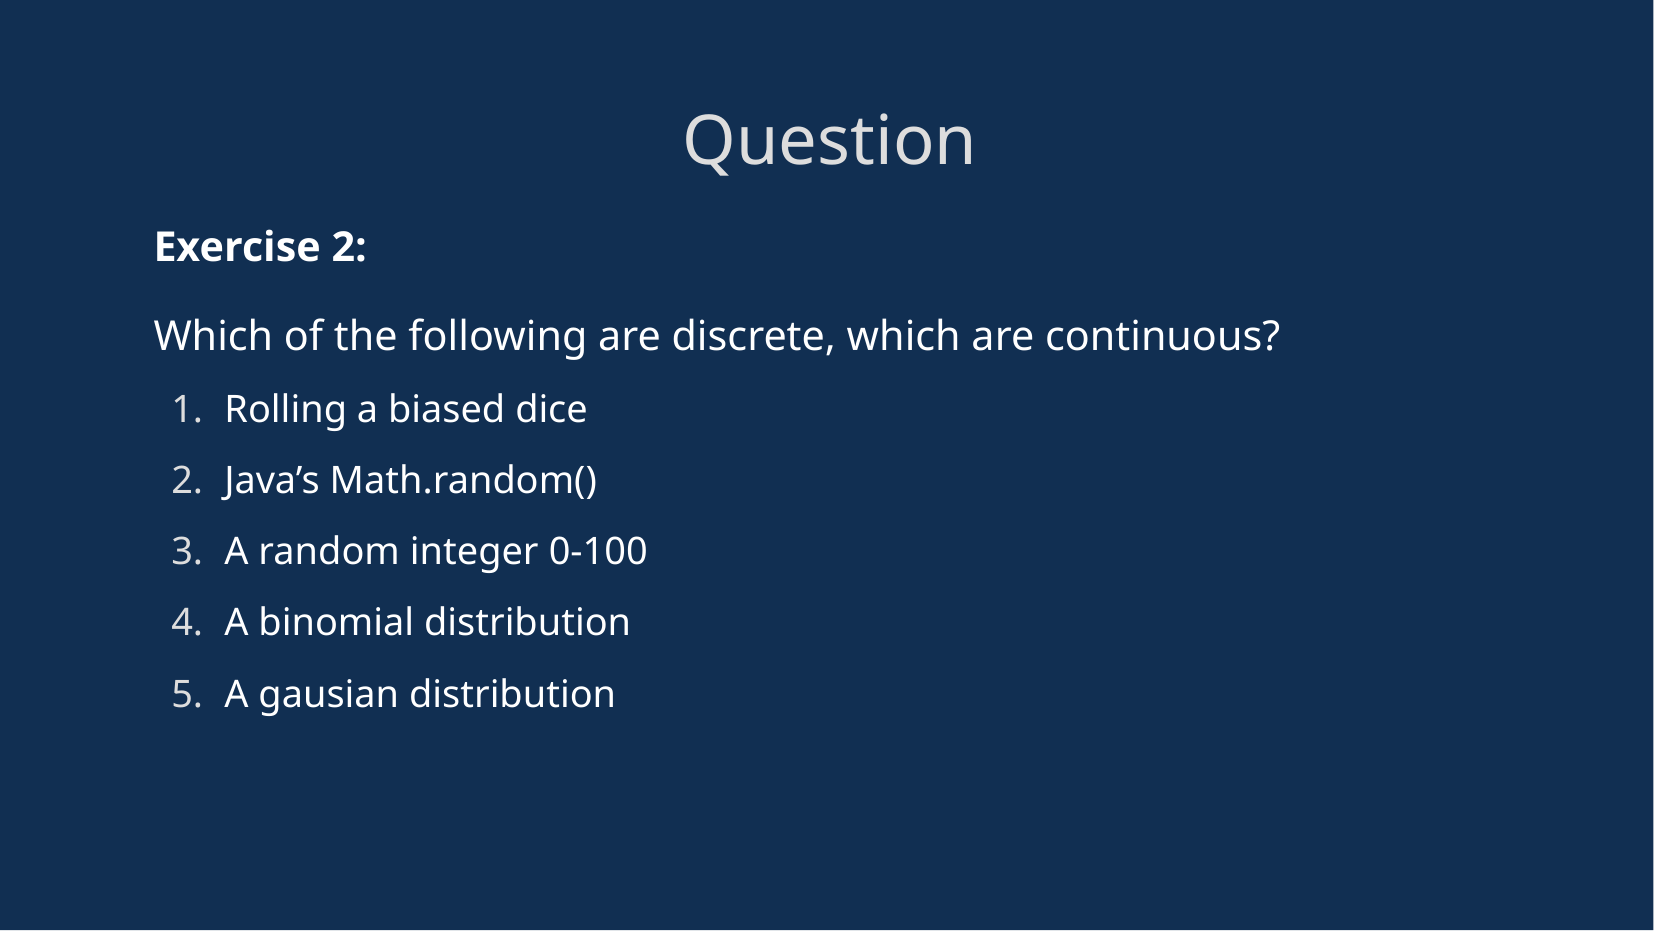

# Question
Exercise 2:
Which of the following are discrete, which are continuous?
Rolling a biased dice
Java’s Math.random()
A random integer 0-100
A binomial distribution
A gausian distribution